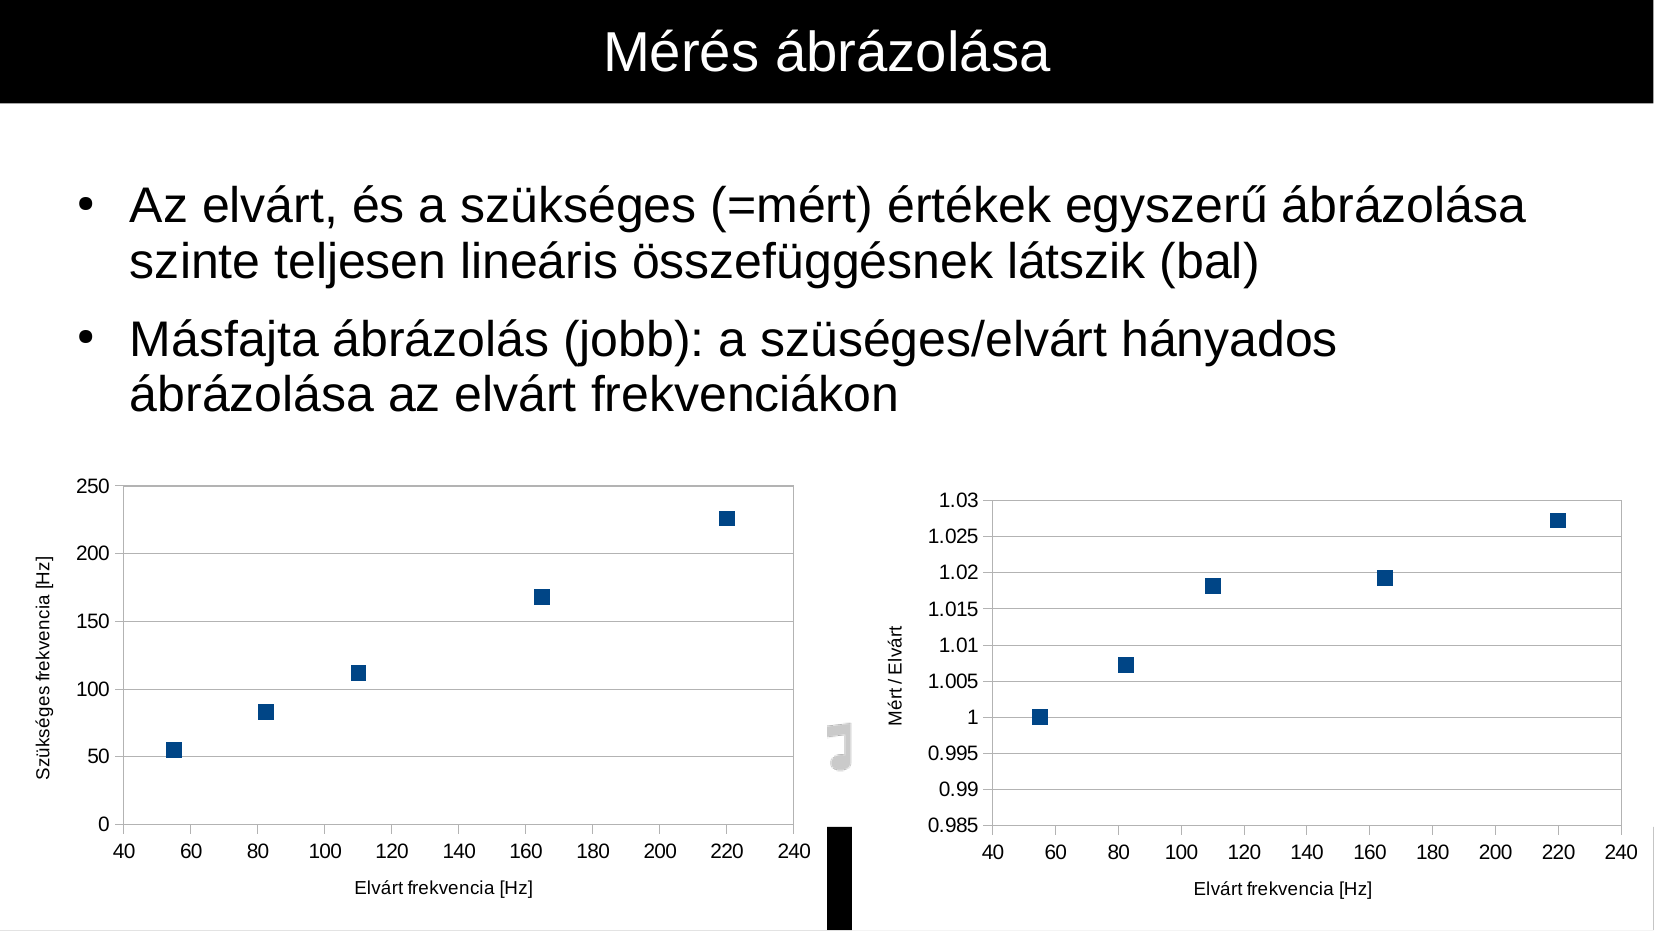

# Mérés ábrázolása
Az elvárt, és a szükséges (=mért) értékek egyszerű ábrázolása szinte teljesen lineáris összefüggésnek látszik (bal)
Másfajta ábrázolás (jobb): a szüséges/elvárt hányados ábrázolása az elvárt frekvenciákon
### Chart
| Category | Row 46 |
|---|---|
### Chart
| Category | Row 51 |
|---|---|